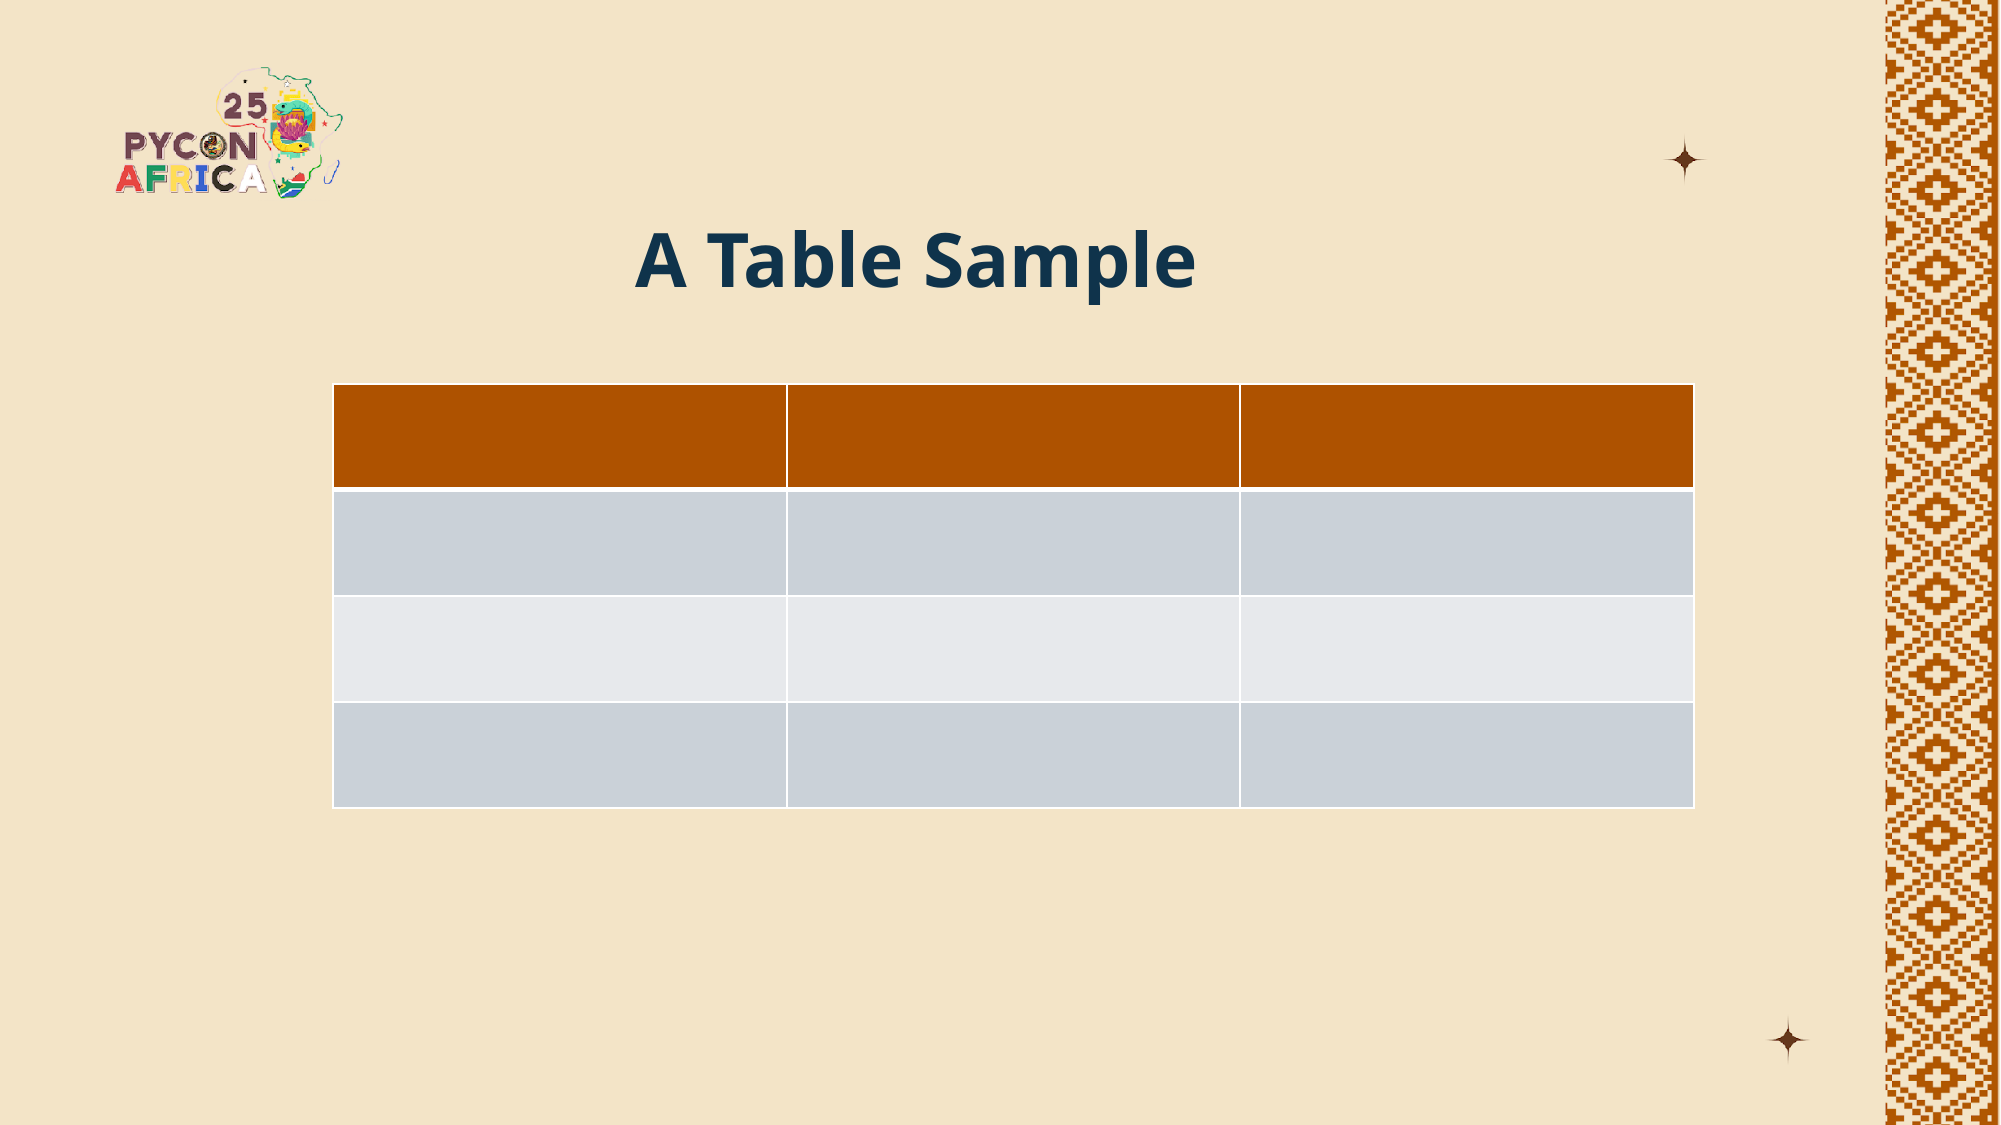

A Table Sample
| | | |
| --- | --- | --- |
| | | |
| | | |
| | | |